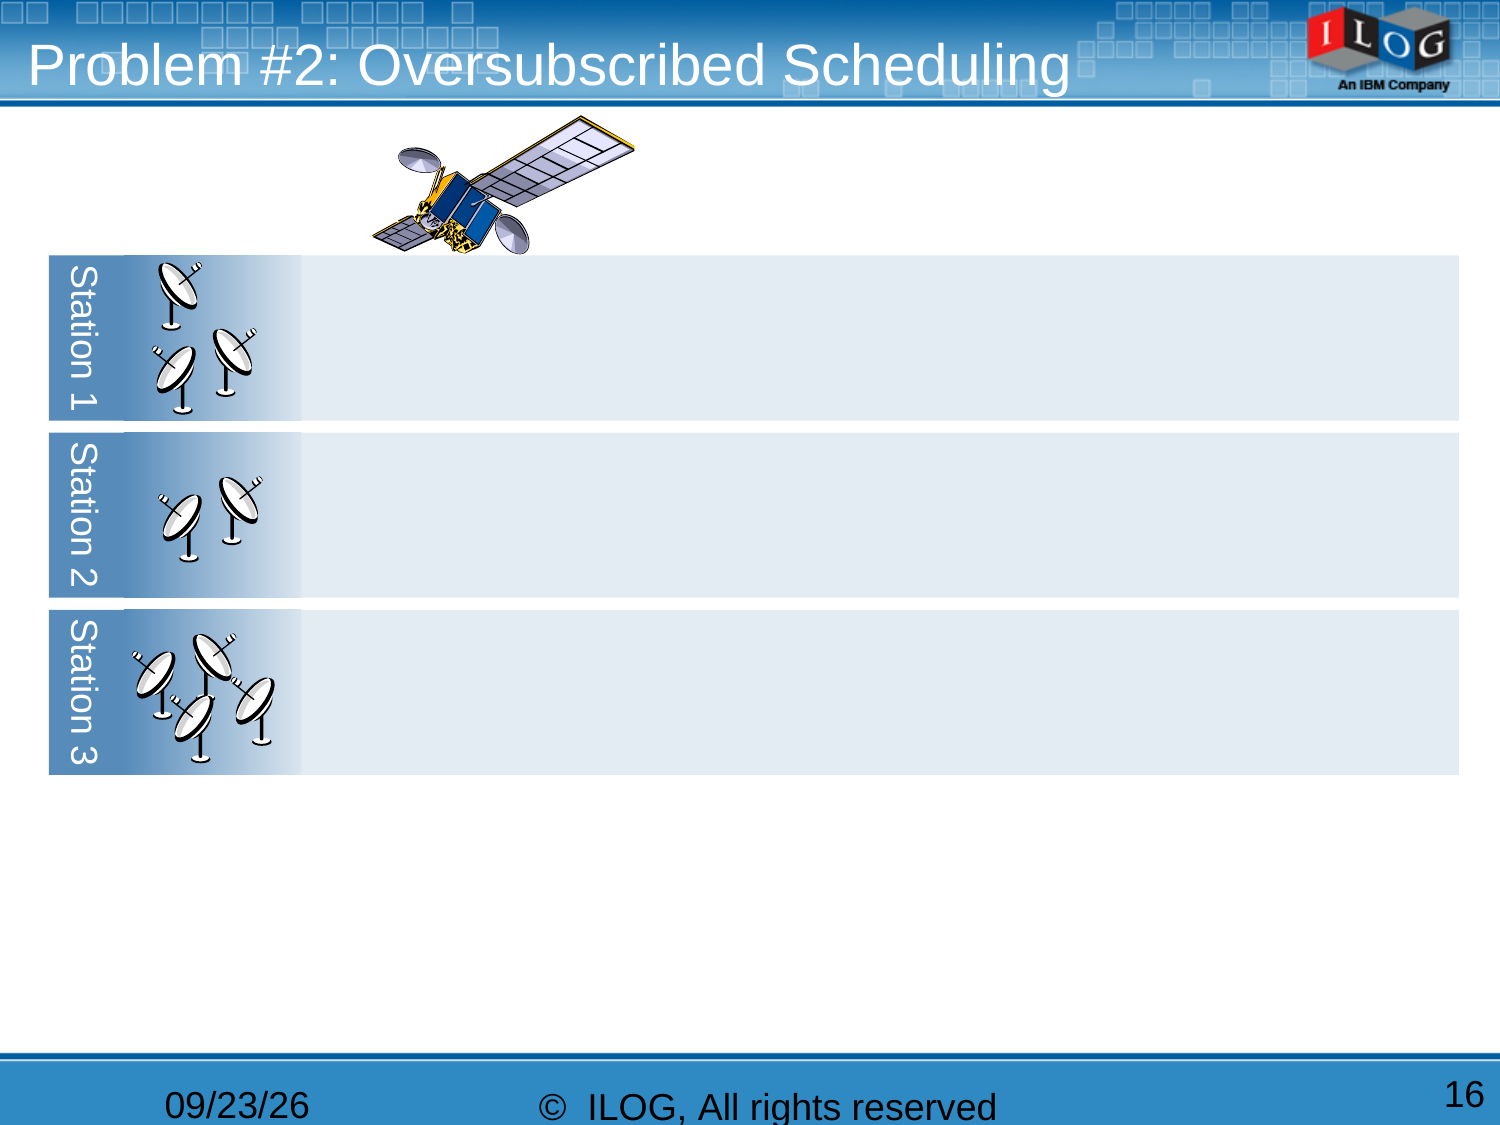

# Problem #2: Oversubscribed Scheduling
Station 1
Station 2
Station 3
16
© ILOG, All rights reserved